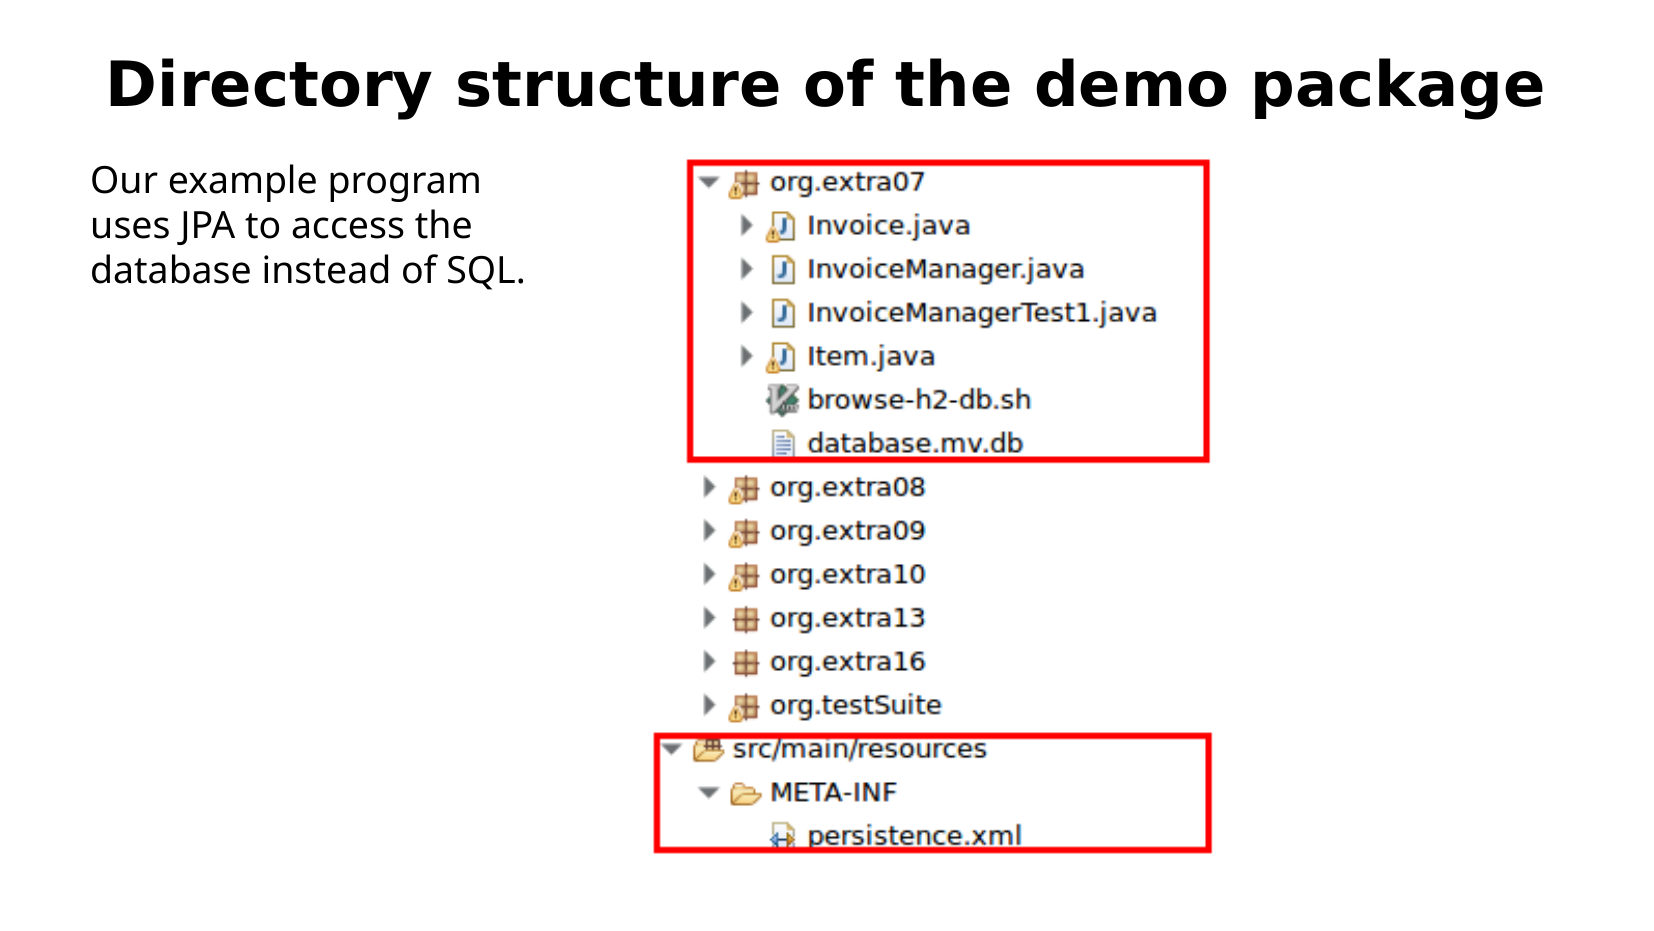

# Directory structure of the demo package
Our example program uses JPA to access the database instead of SQL.